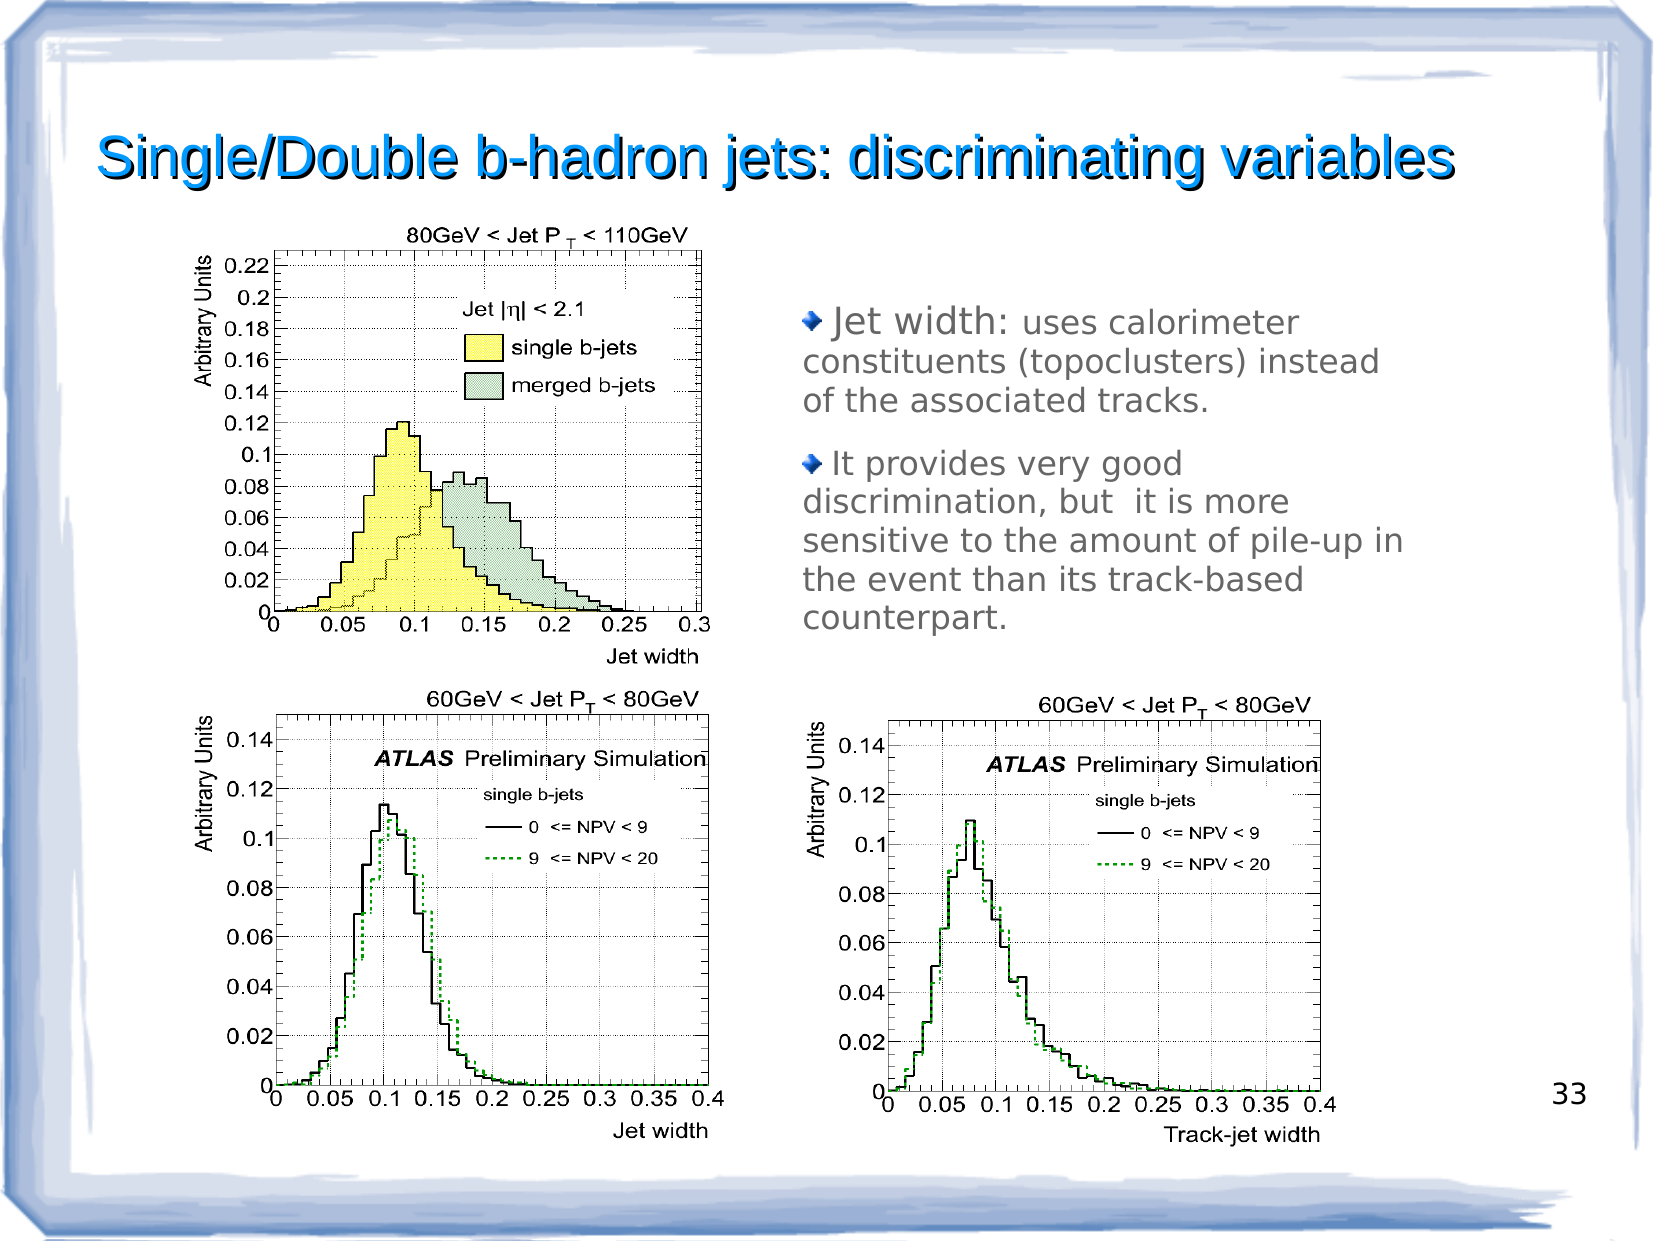

# Single/Double b-hadron jets: discriminating variables
 Jet width: uses calorimeter constituents (topoclusters) instead of the associated tracks.
 It provides very good discrimination, but it is more sensitive to the amount of pile-up in the event than its track-based counterpart.
33